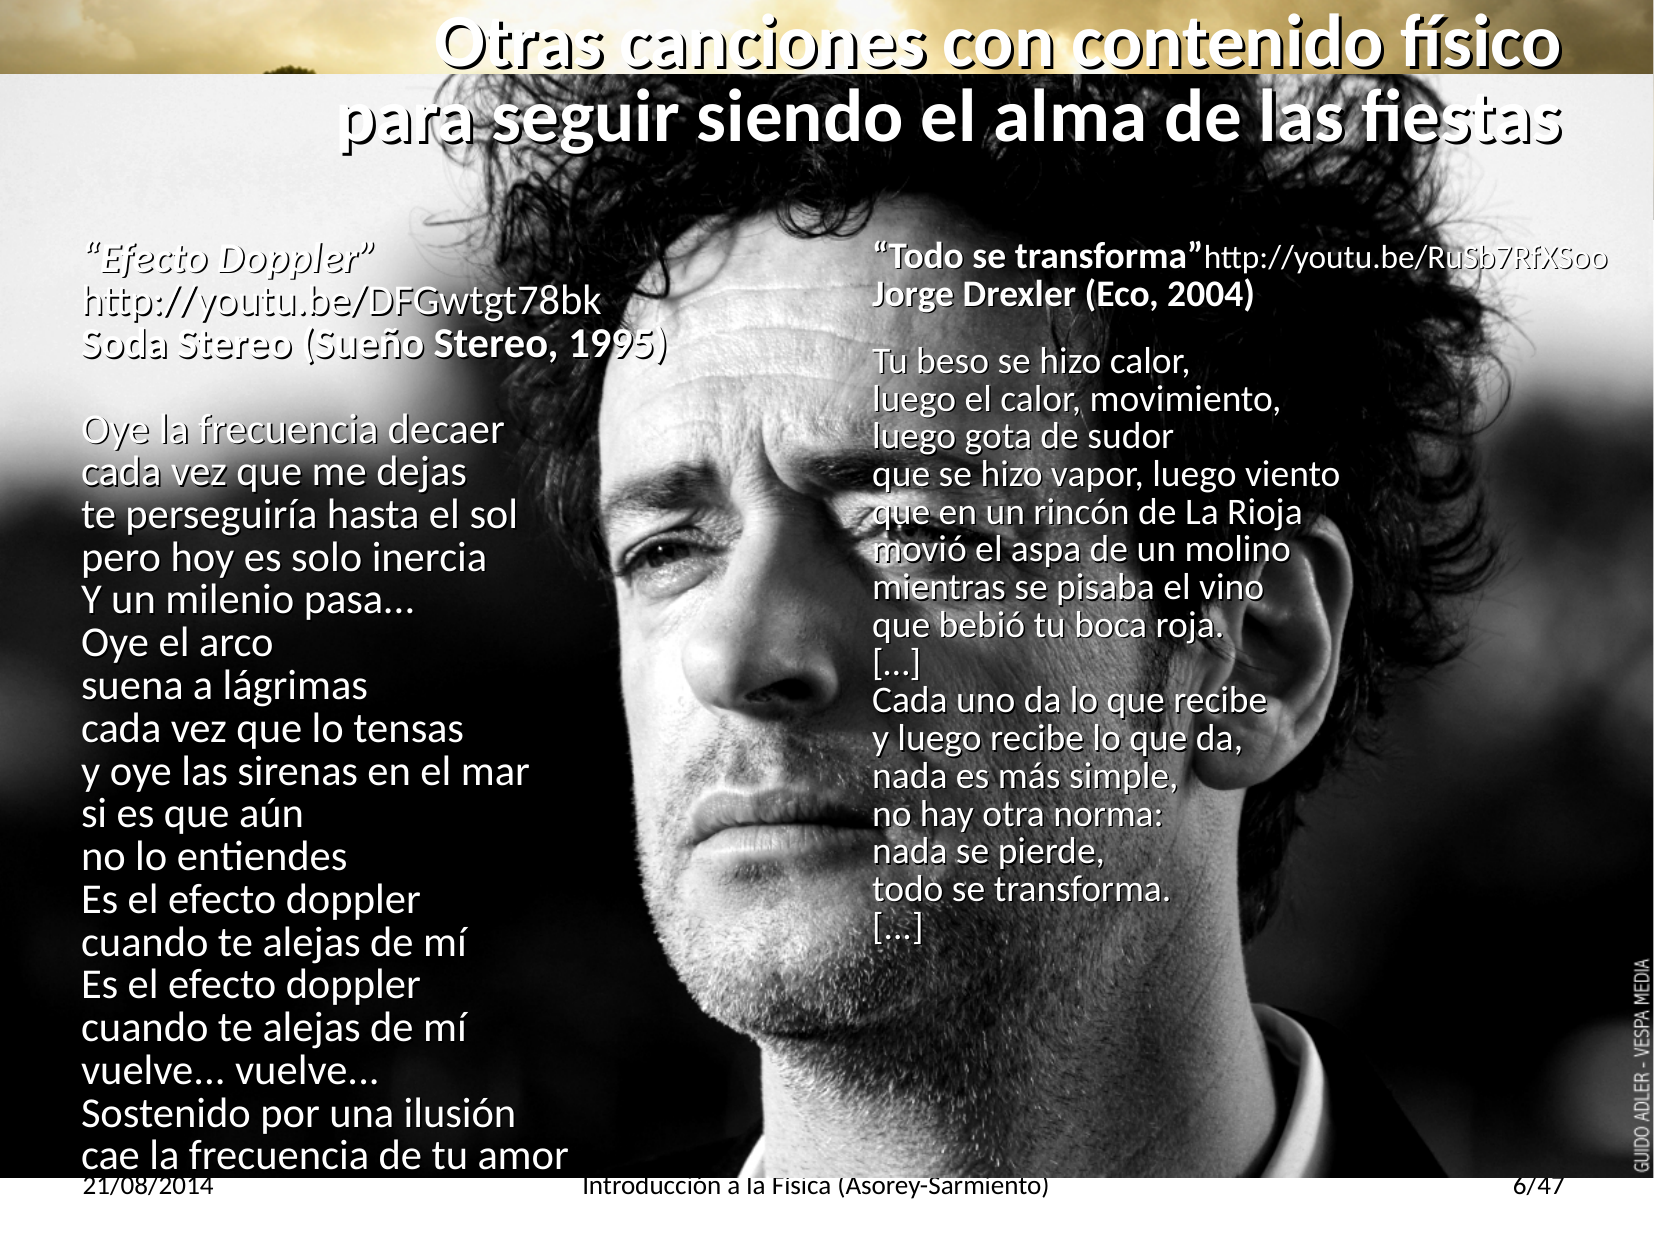

# Otras canciones con contenido físico para seguir siendo el alma de las fiestas
“Efecto Doppler” http://youtu.be/DFGwtgt78bk
Soda Stereo (Sueño Stereo, 1995)
Oye la frecuencia decaer
cada vez que me dejas
te perseguiría hasta el sol
pero hoy es solo inercia
Y un milenio pasa...
Oye el arco
suena a lágrimas
cada vez que lo tensas
y oye las sirenas en el mar
si es que aún
no lo entiendes
Es el efecto doppler
cuando te alejas de mí
Es el efecto doppler
cuando te alejas de mí
vuelve... vuelve...
Sostenido por una ilusión
cae la frecuencia de tu amor
“Todo se transforma”http://youtu.be/RuSb7RfXSoo
Jorge Drexler (Eco, 2004)
Tu beso se hizo calor,
luego el calor, movimiento,
luego gota de sudor
que se hizo vapor, luego viento
que en un rincón de La Rioja
movió el aspa de un molino
mientras se pisaba el vino
que bebió tu boca roja.
[…]
Cada uno da lo que recibe
y luego recibe lo que da,
nada es más simple,
no hay otra norma:
nada se pierde,
todo se transforma.
[...]
21/08/2014
Introducción a la Física (Asorey-Sarmiento)
6